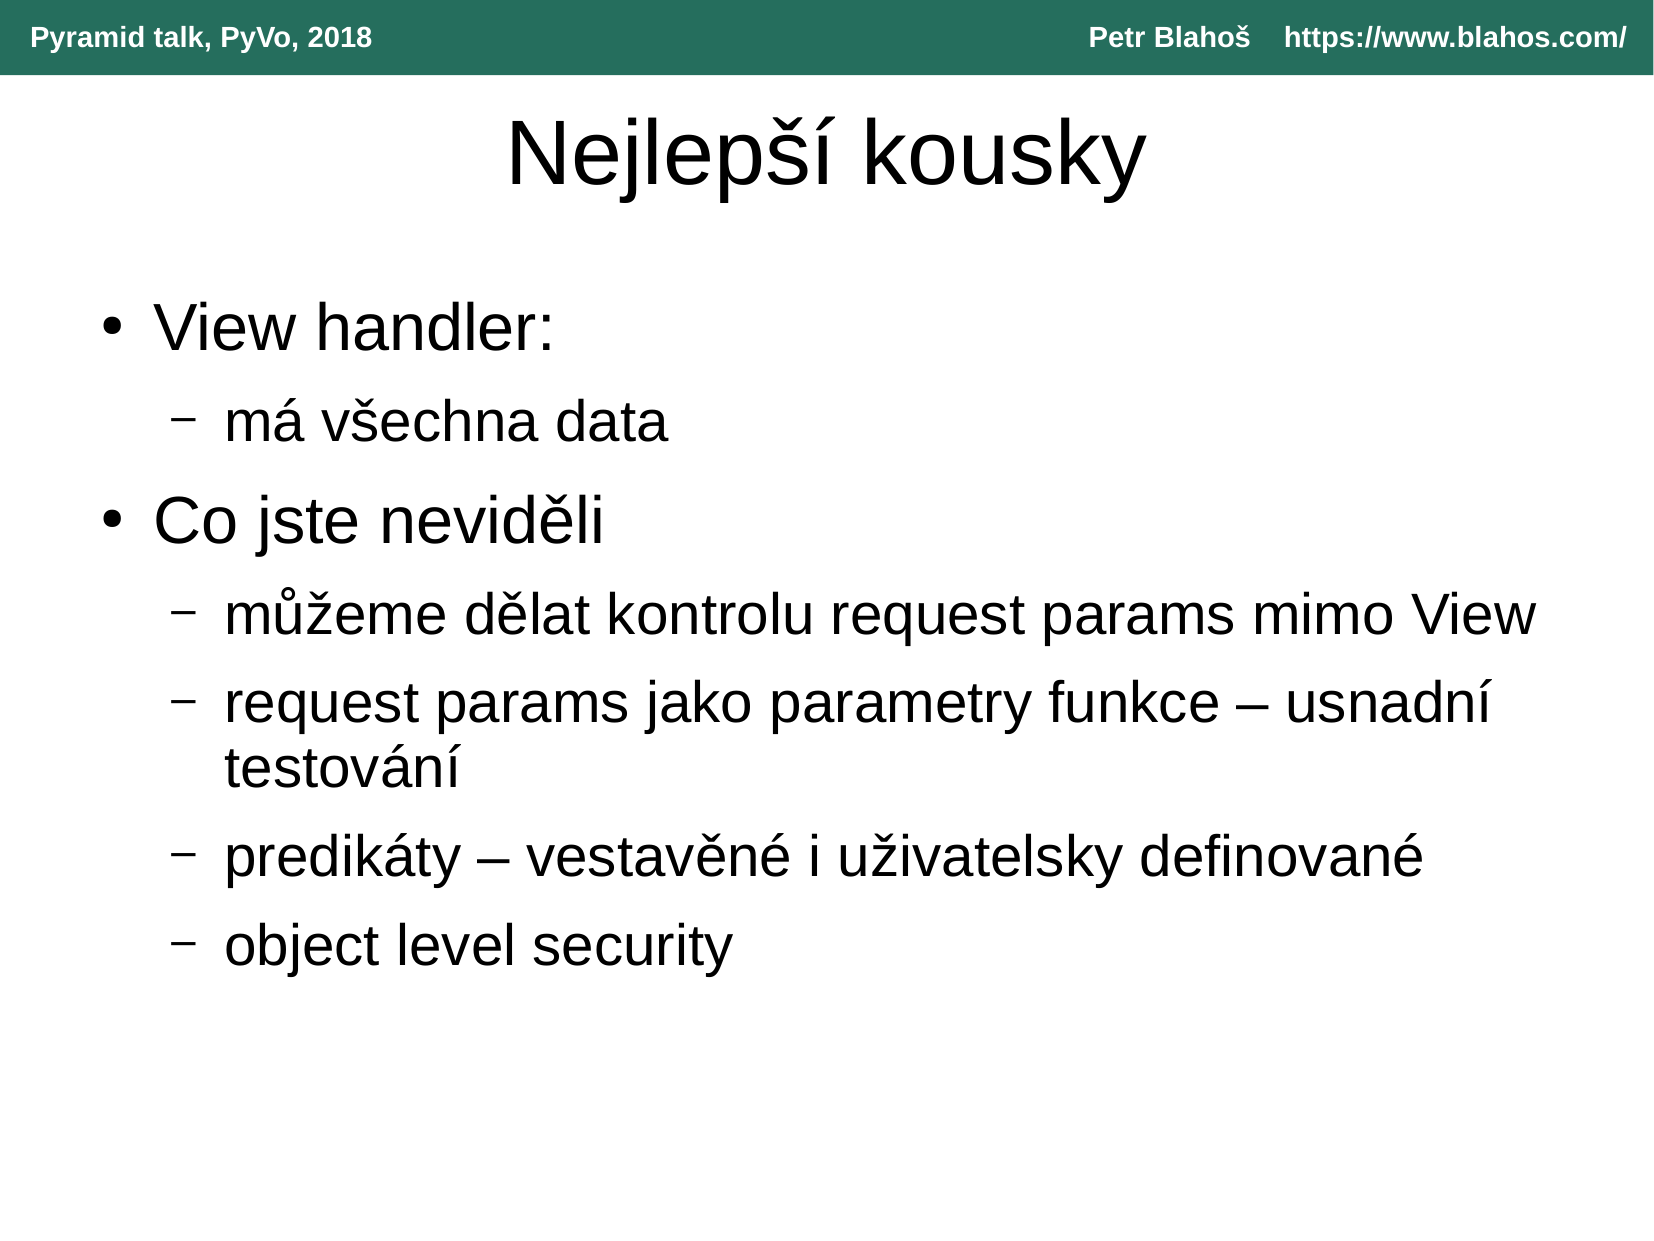

# Nejlepší kousky
View handler:
má všechna data
Co jste neviděli
můžeme dělat kontrolu request params mimo View
request params jako parametry funkce – usnadní testování
predikáty – vestavěné i uživatelsky definované
object level security